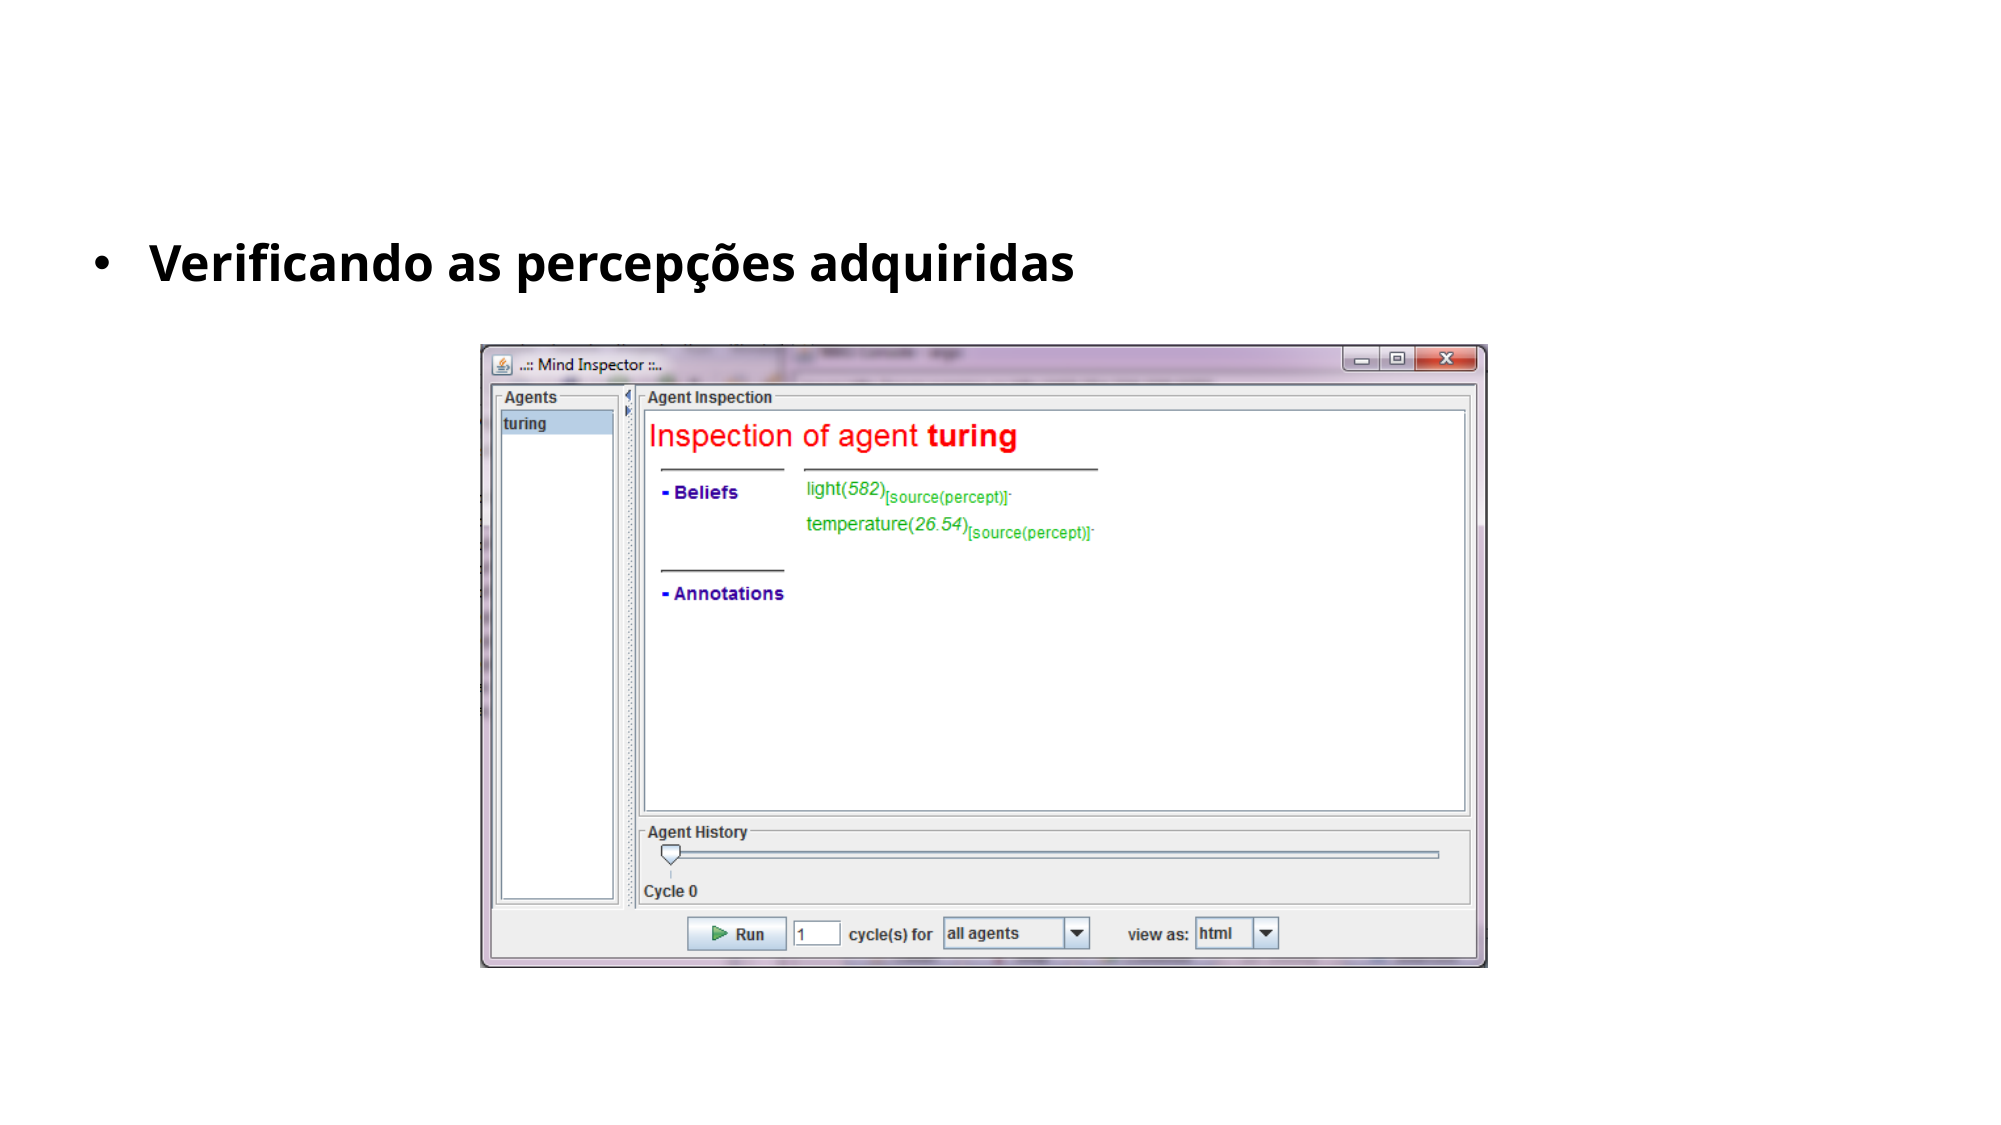

Argo for Jason: A Mente do Agente
Verificando as percepções adquiridas